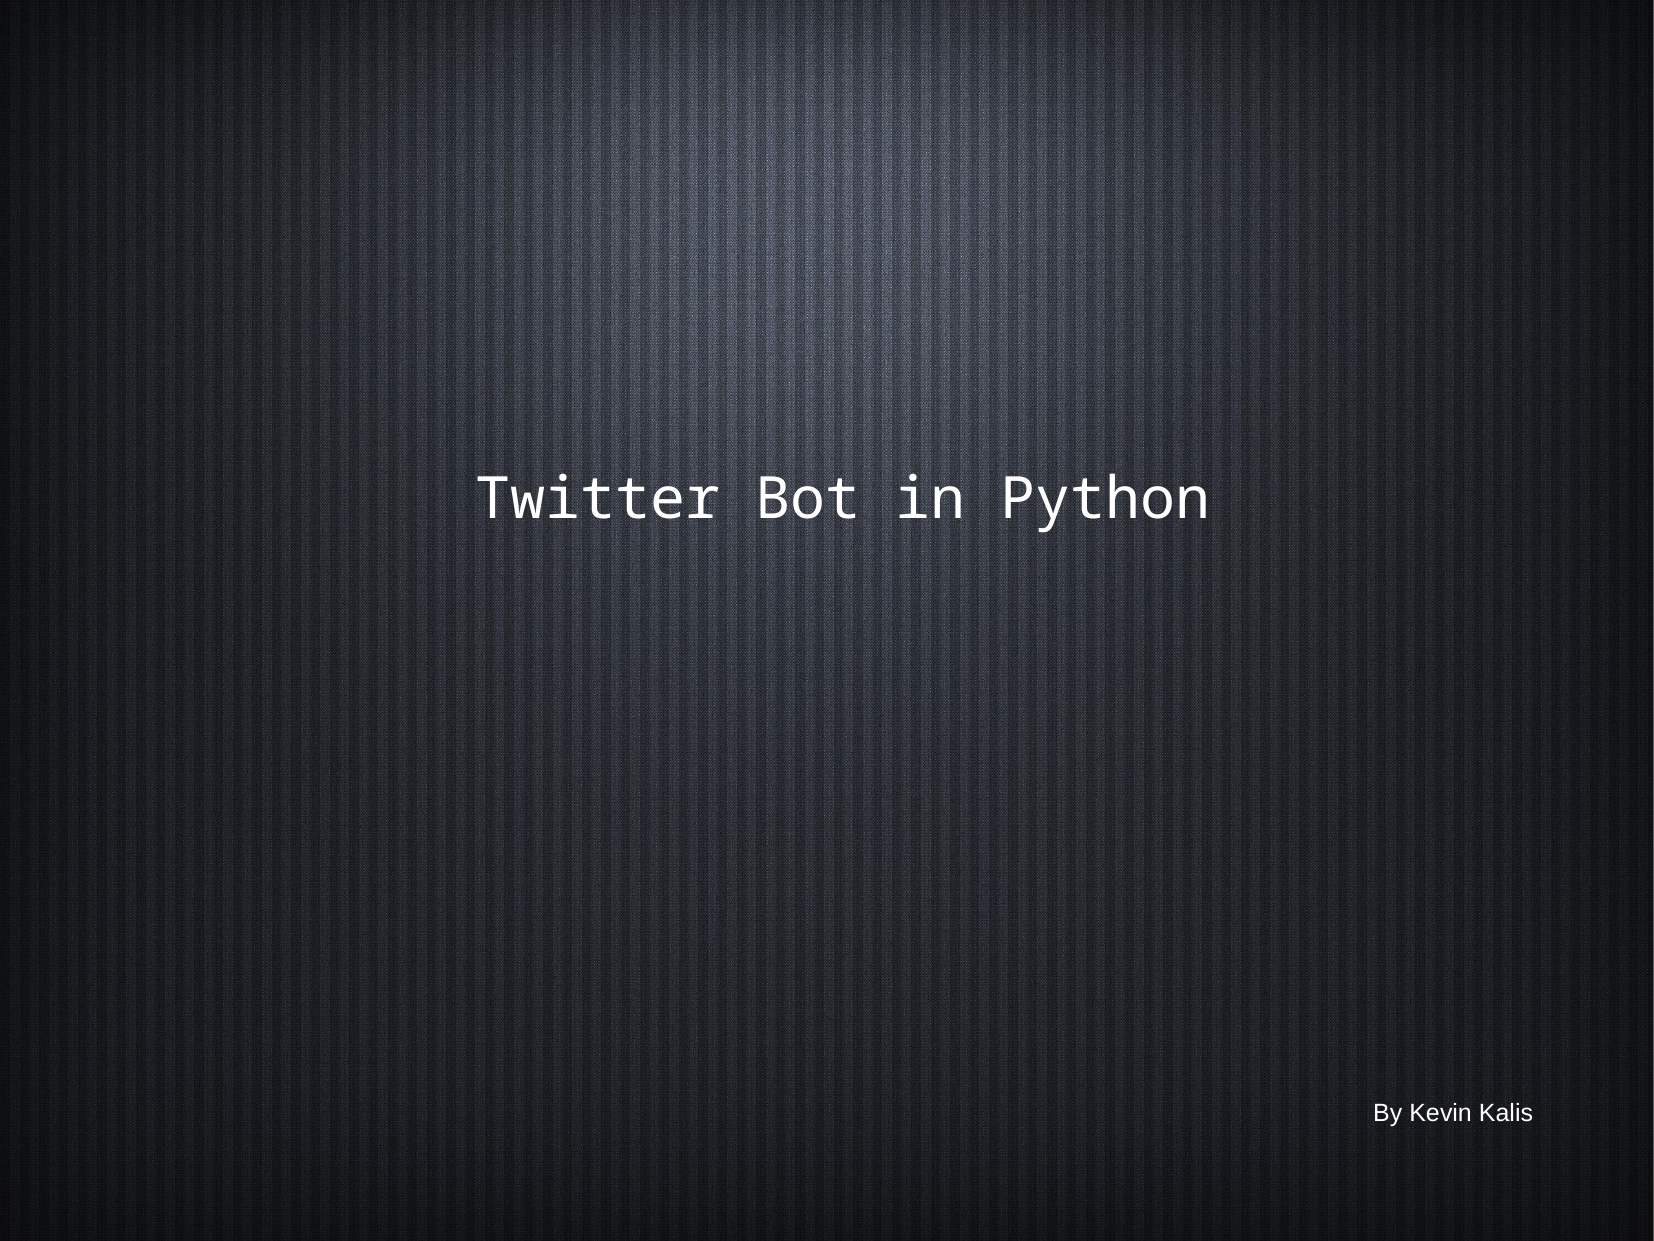

Twitter Bot in Python
By Kevin Kalis